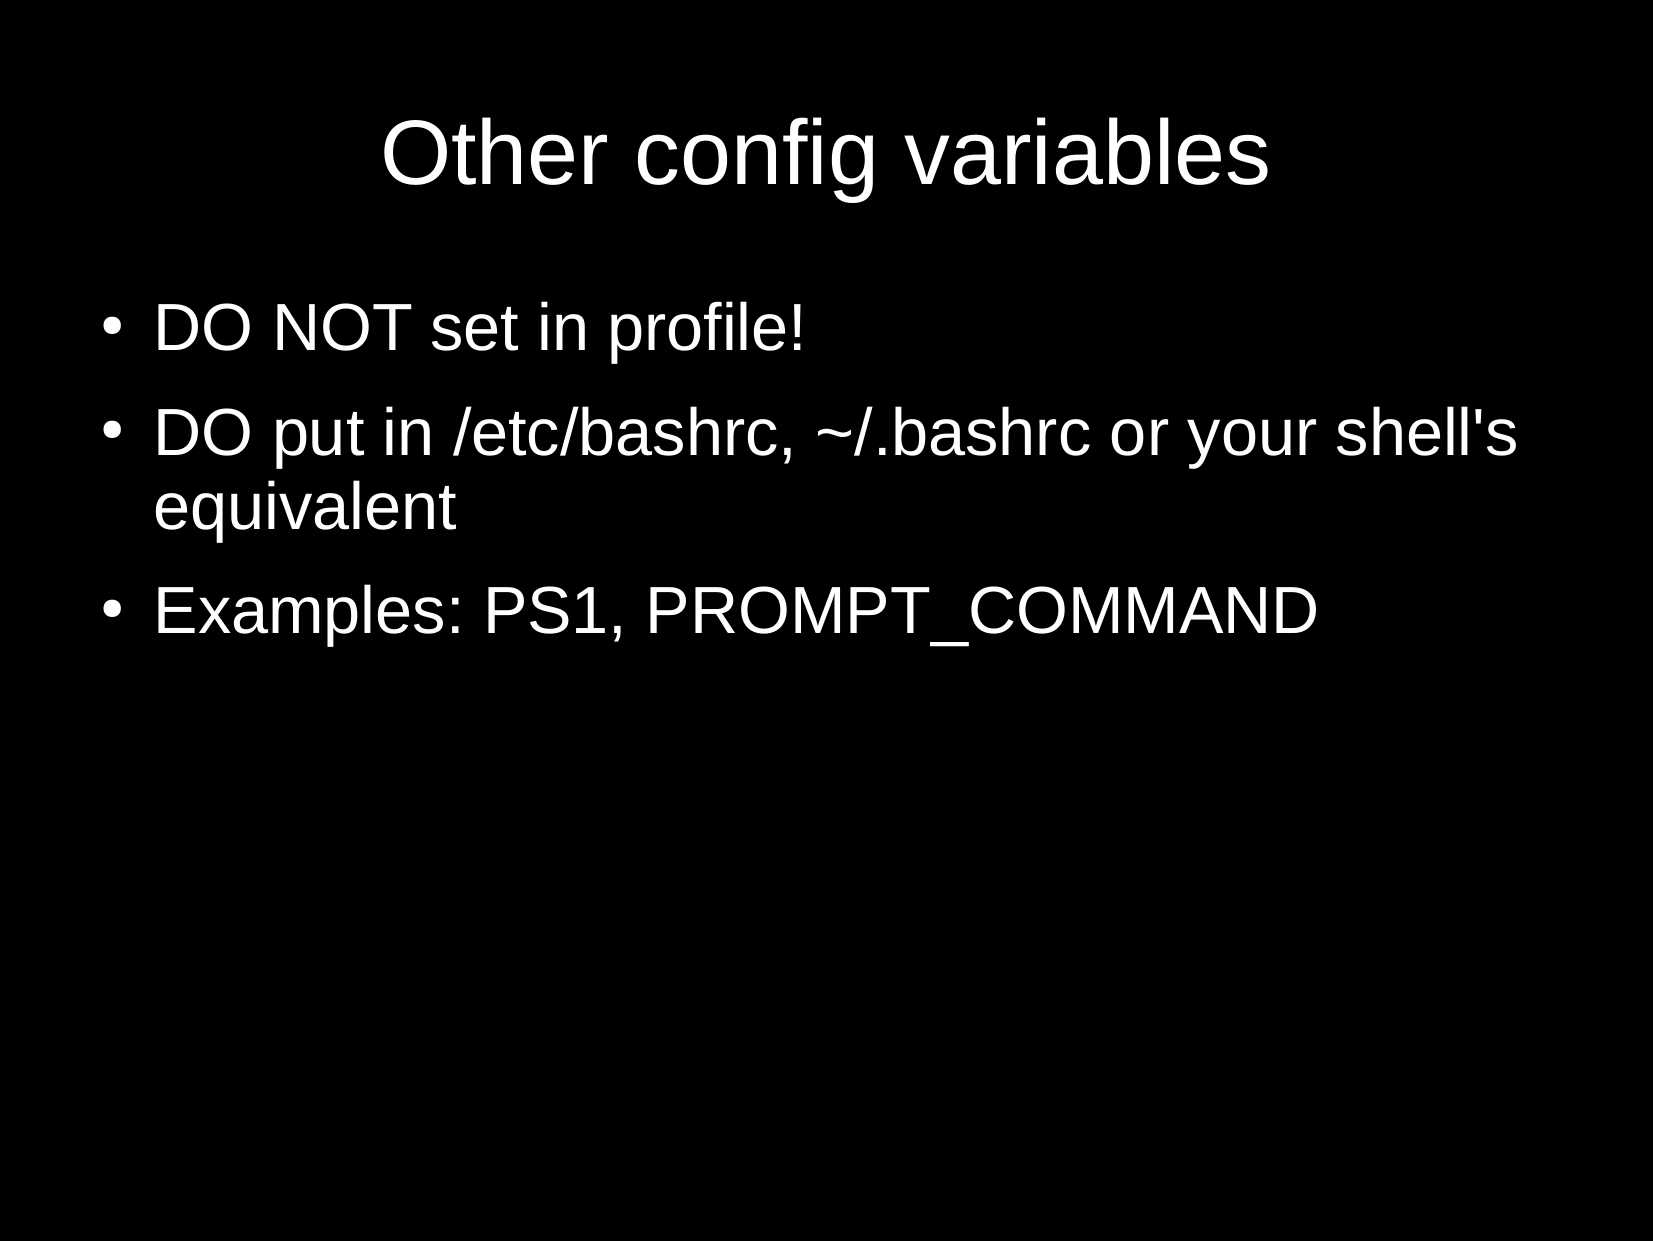

# Other config variables
DO NOT set in profile!
DO put in /etc/bashrc, ~/.bashrc or your shell's equivalent
Examples: PS1, PROMPT_COMMAND